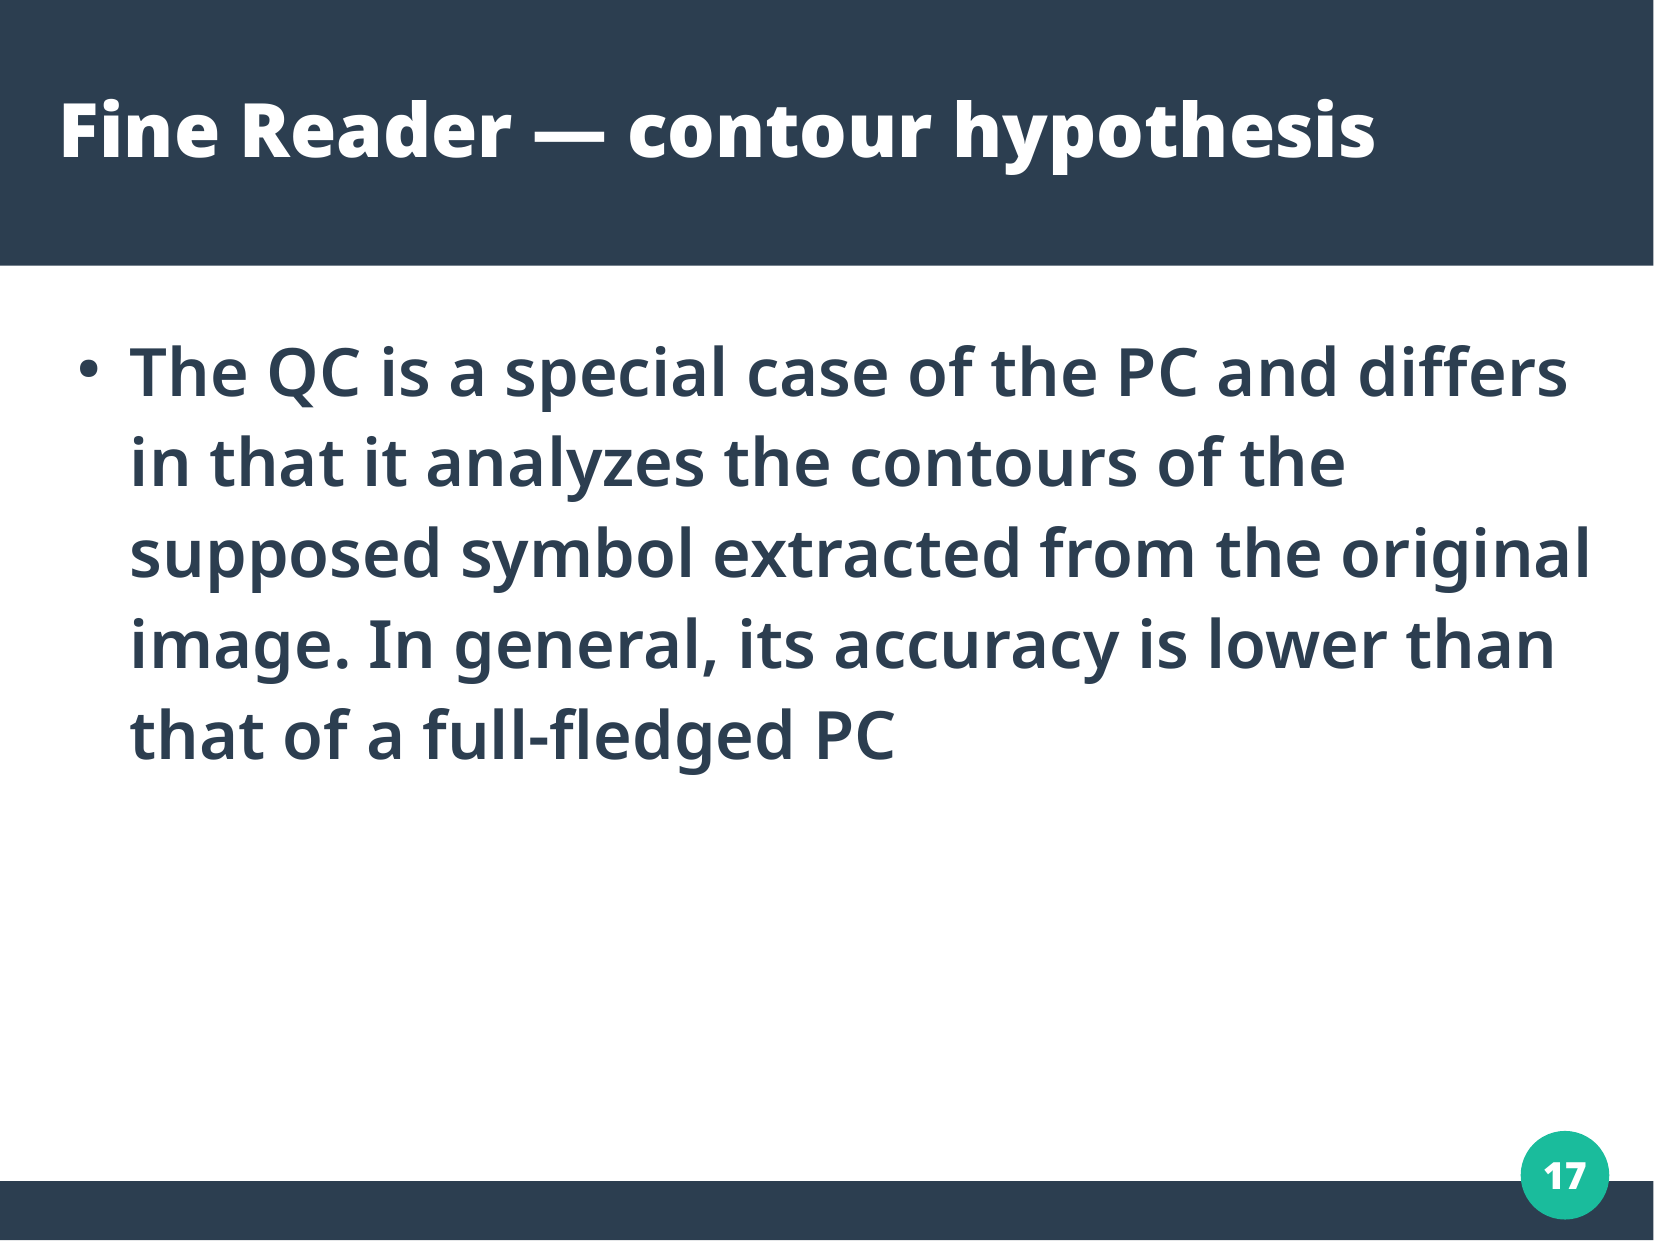

# Fine Reader — contour hypothesis
The QC is a special case of the PC and differs in that it analyzes the contours of the supposed symbol extracted from the original image. In general, its accuracy is lower than that of a full-fledged PC
17